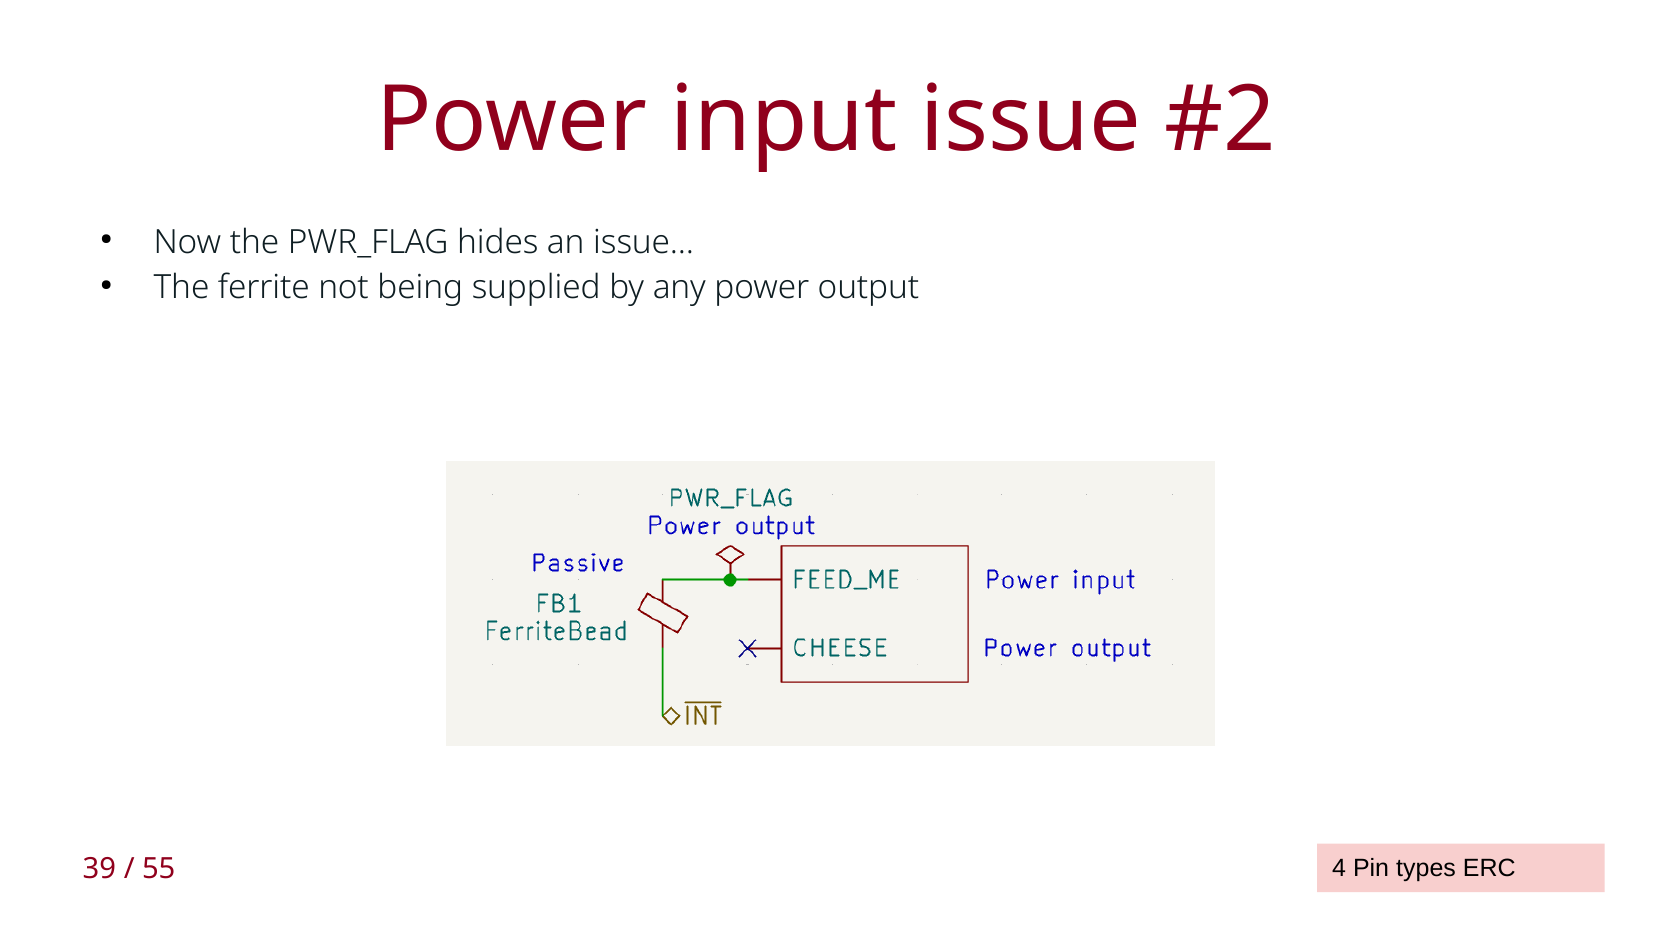

# Power input issue #2
Now the PWR_FLAG hides an issue...
The ferrite not being supplied by any power output
4 Pin types ERC
39